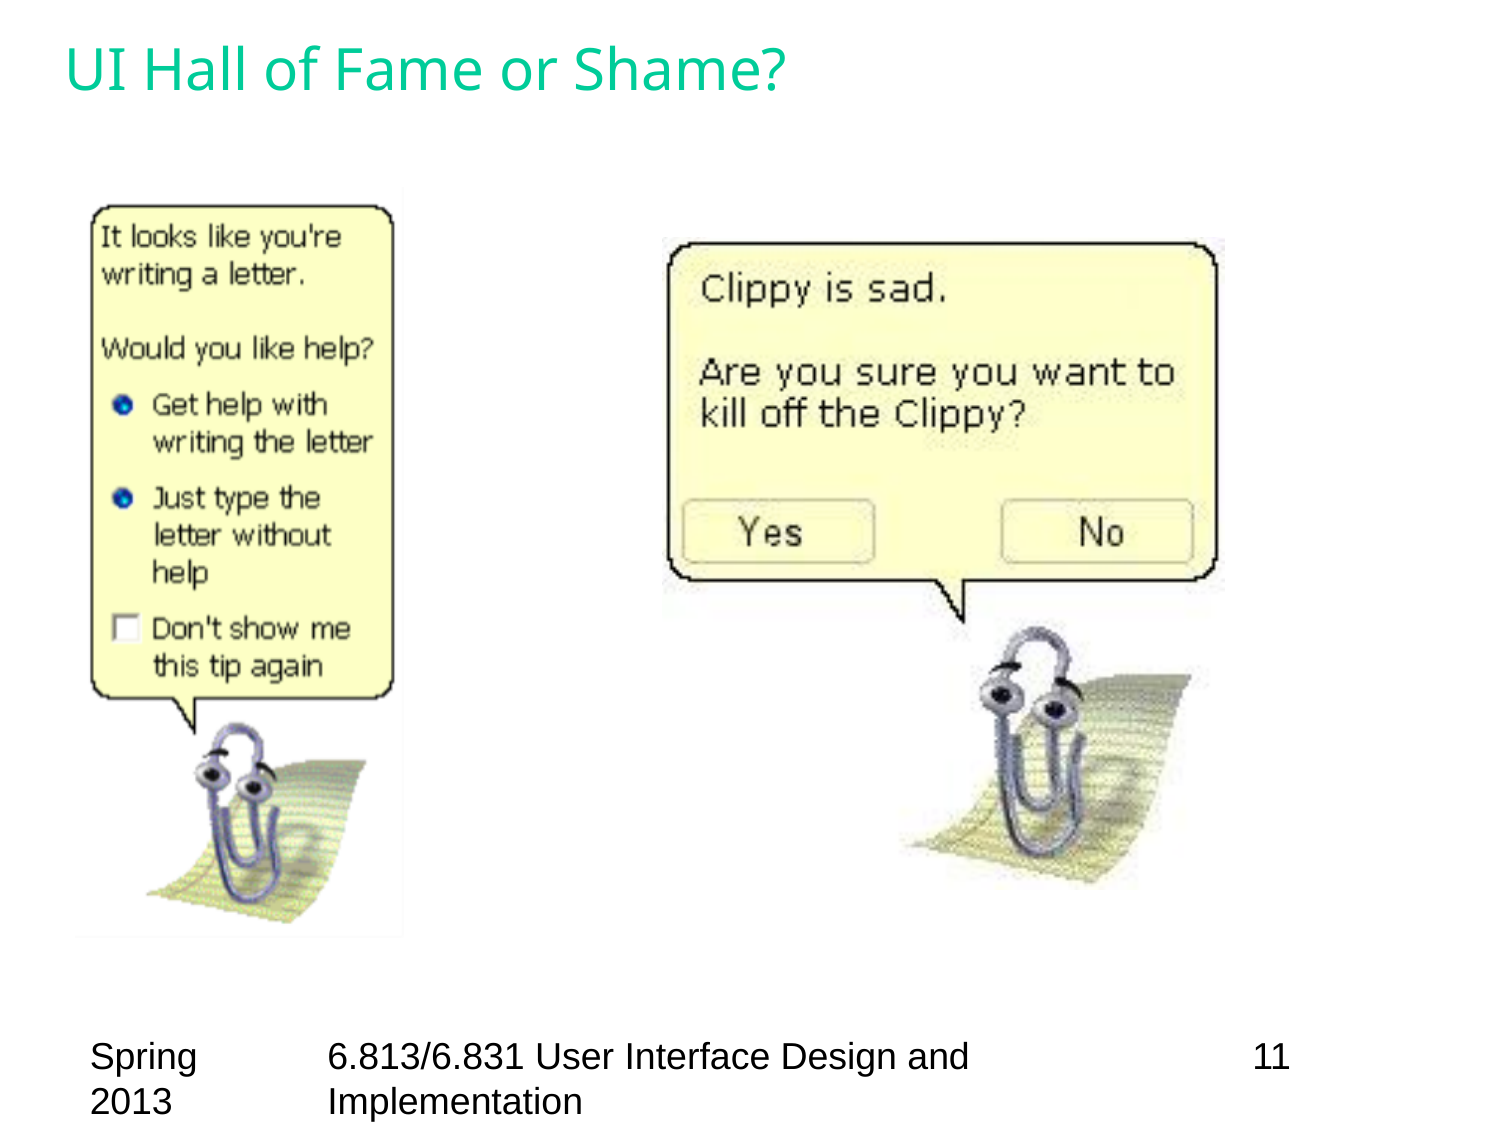

# UI Hall of Fame or Shame?
Spring 2013
6.813/6.831 User Interface Design and Implementation